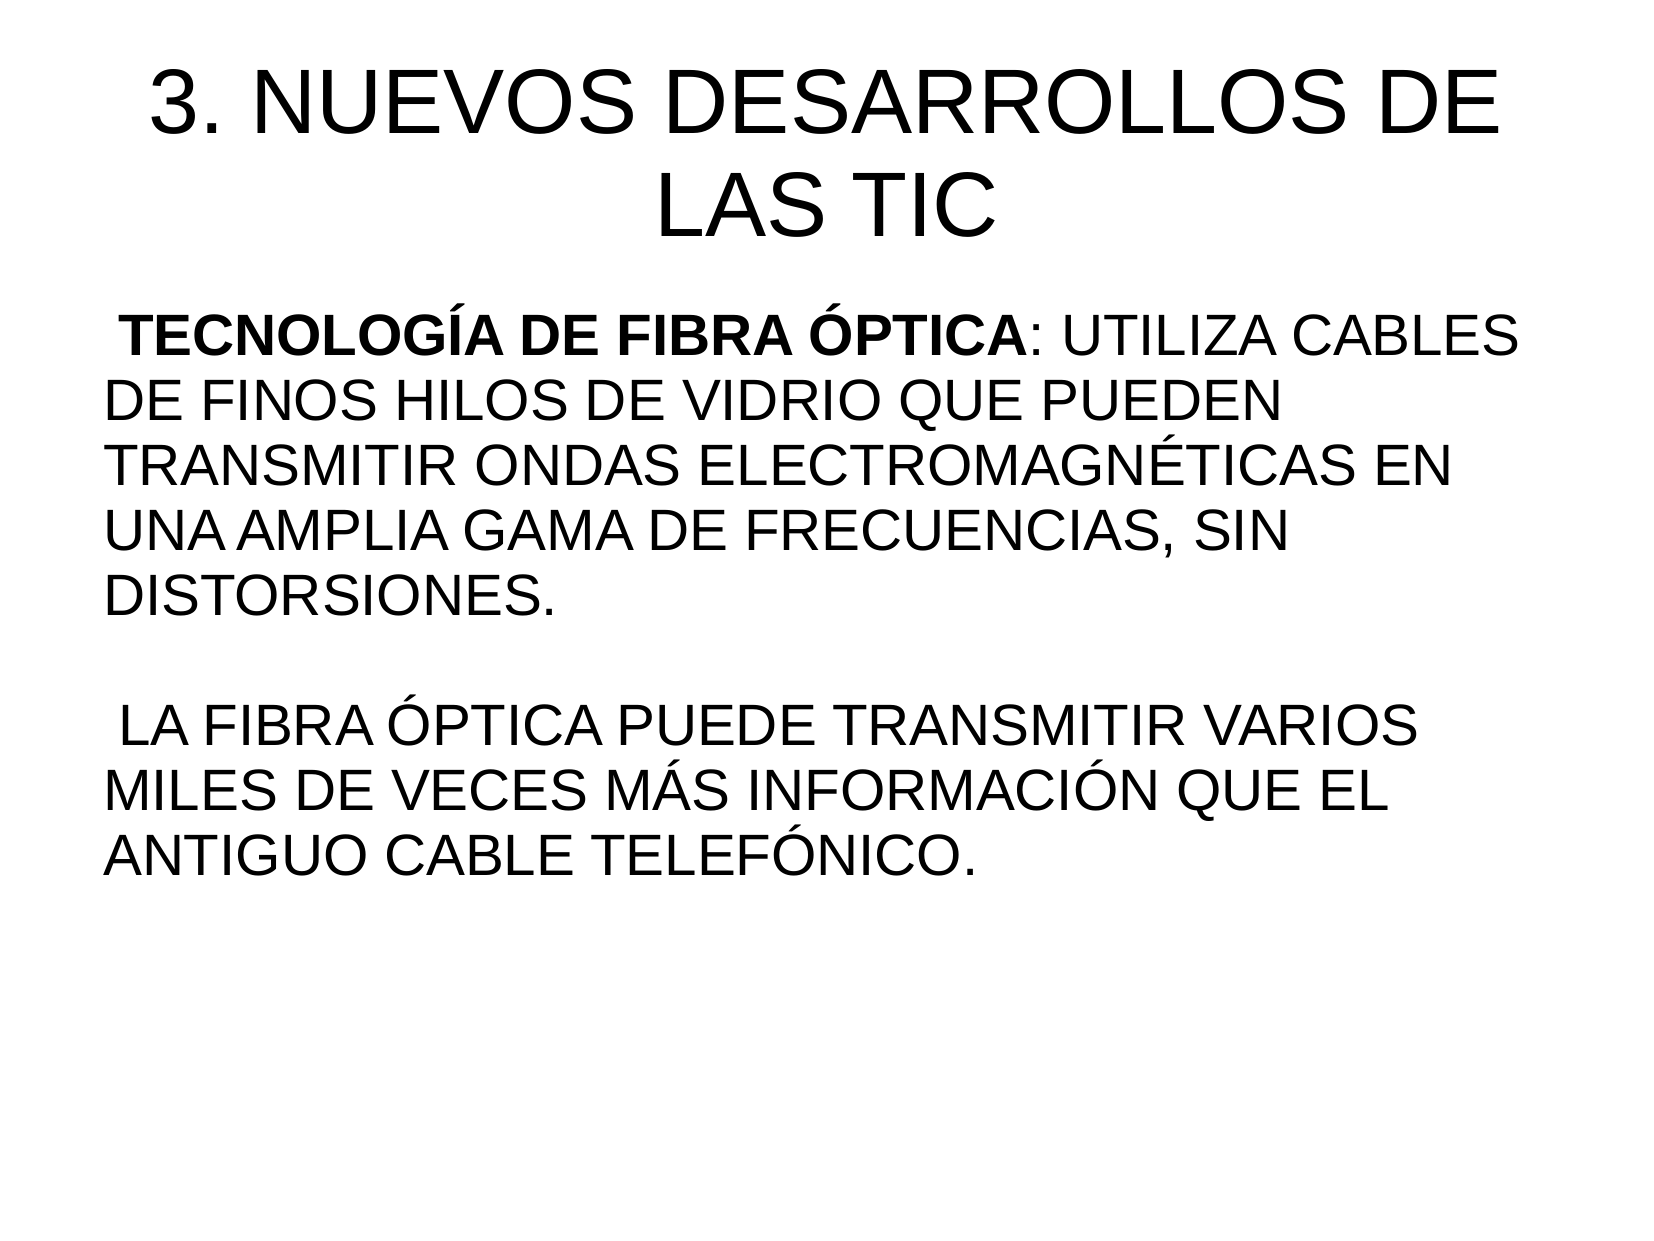

# 3. NUEVOS DESARROLLOS DE LAS TIC
TECNOLOGÍA DE FIBRA ÓPTICA: UTILIZA CABLES DE FINOS HILOS DE VIDRIO QUE PUEDEN TRANSMITIR ONDAS ELECTROMAGNÉTICAS EN UNA AMPLIA GAMA DE FRECUENCIAS, SIN DISTORSIONES.
LA FIBRA ÓPTICA PUEDE TRANSMITIR VARIOS MILES DE VECES MÁS INFORMACIÓN QUE EL ANTIGUO CABLE TELEFÓNICO.